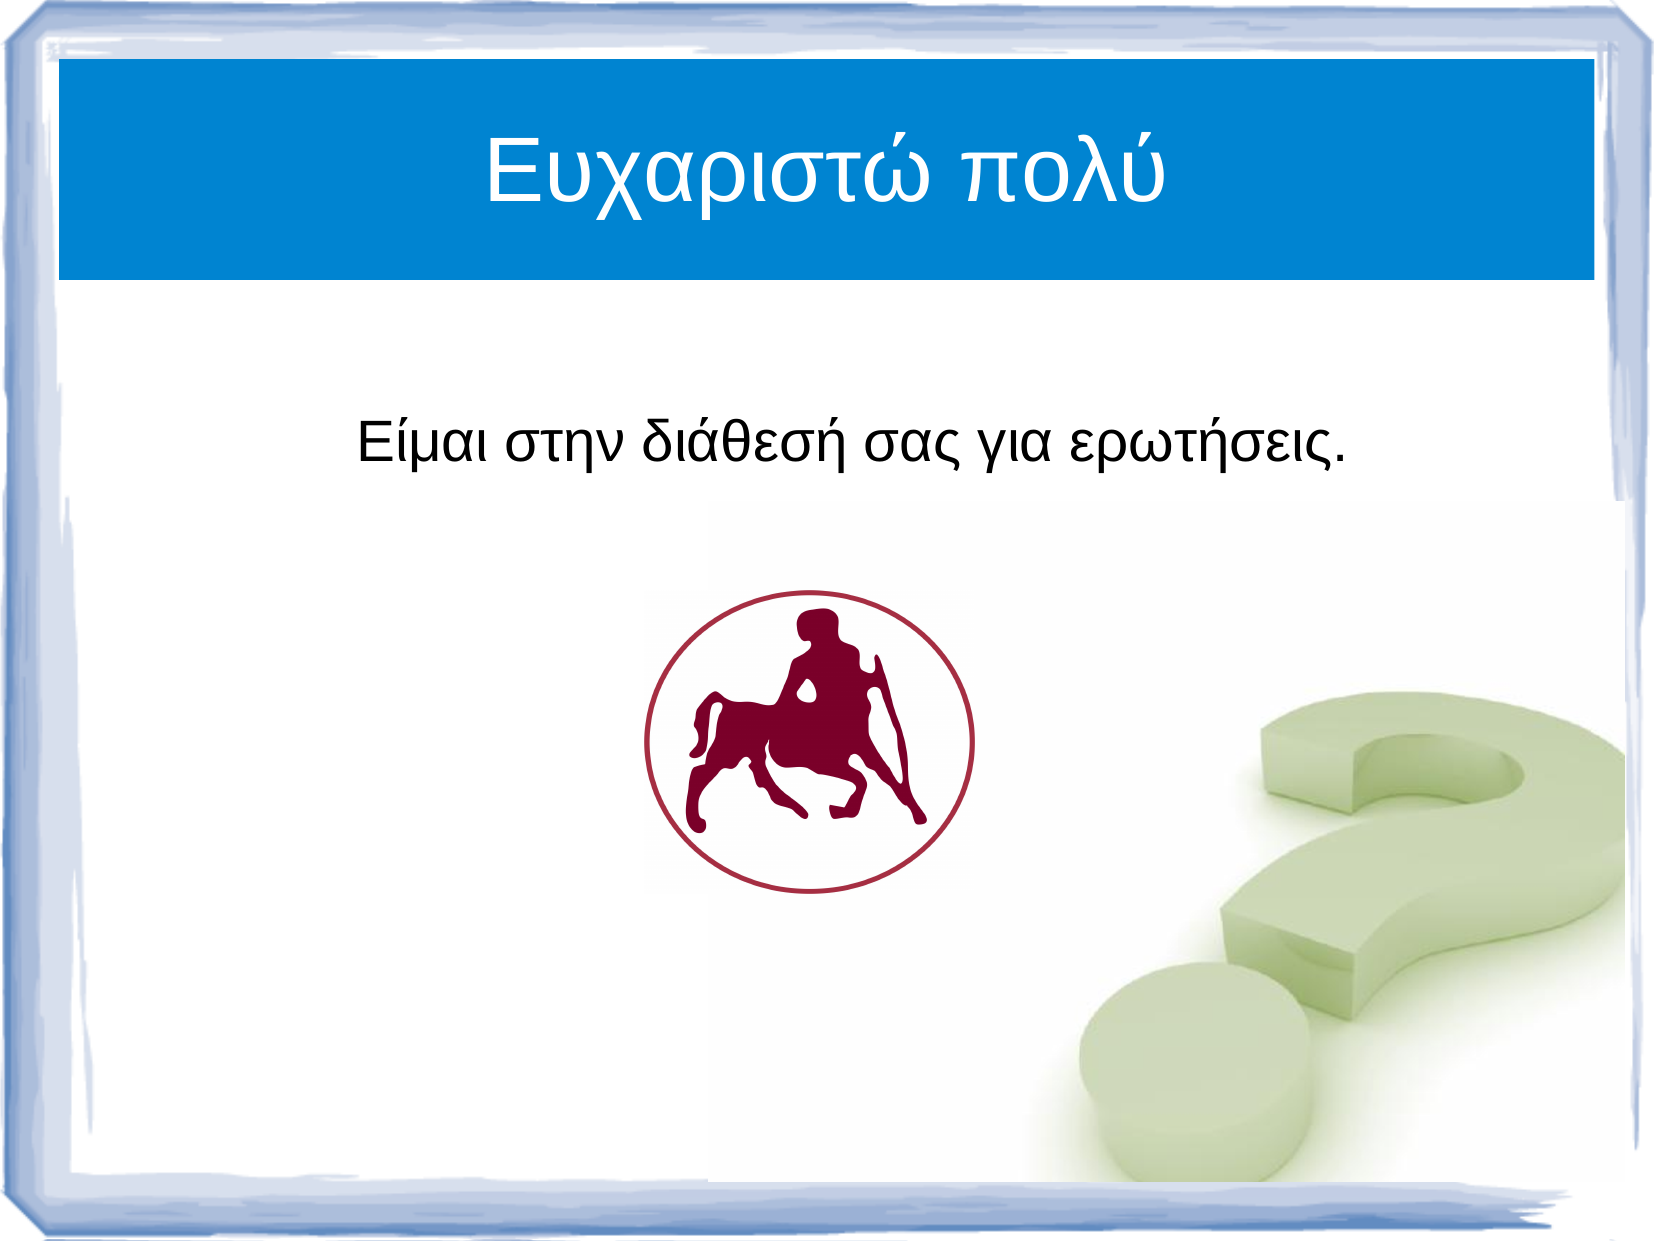

# Ευχαριστώ πολύ
Είμαι στην διάθεσή σας για ερωτήσεις.